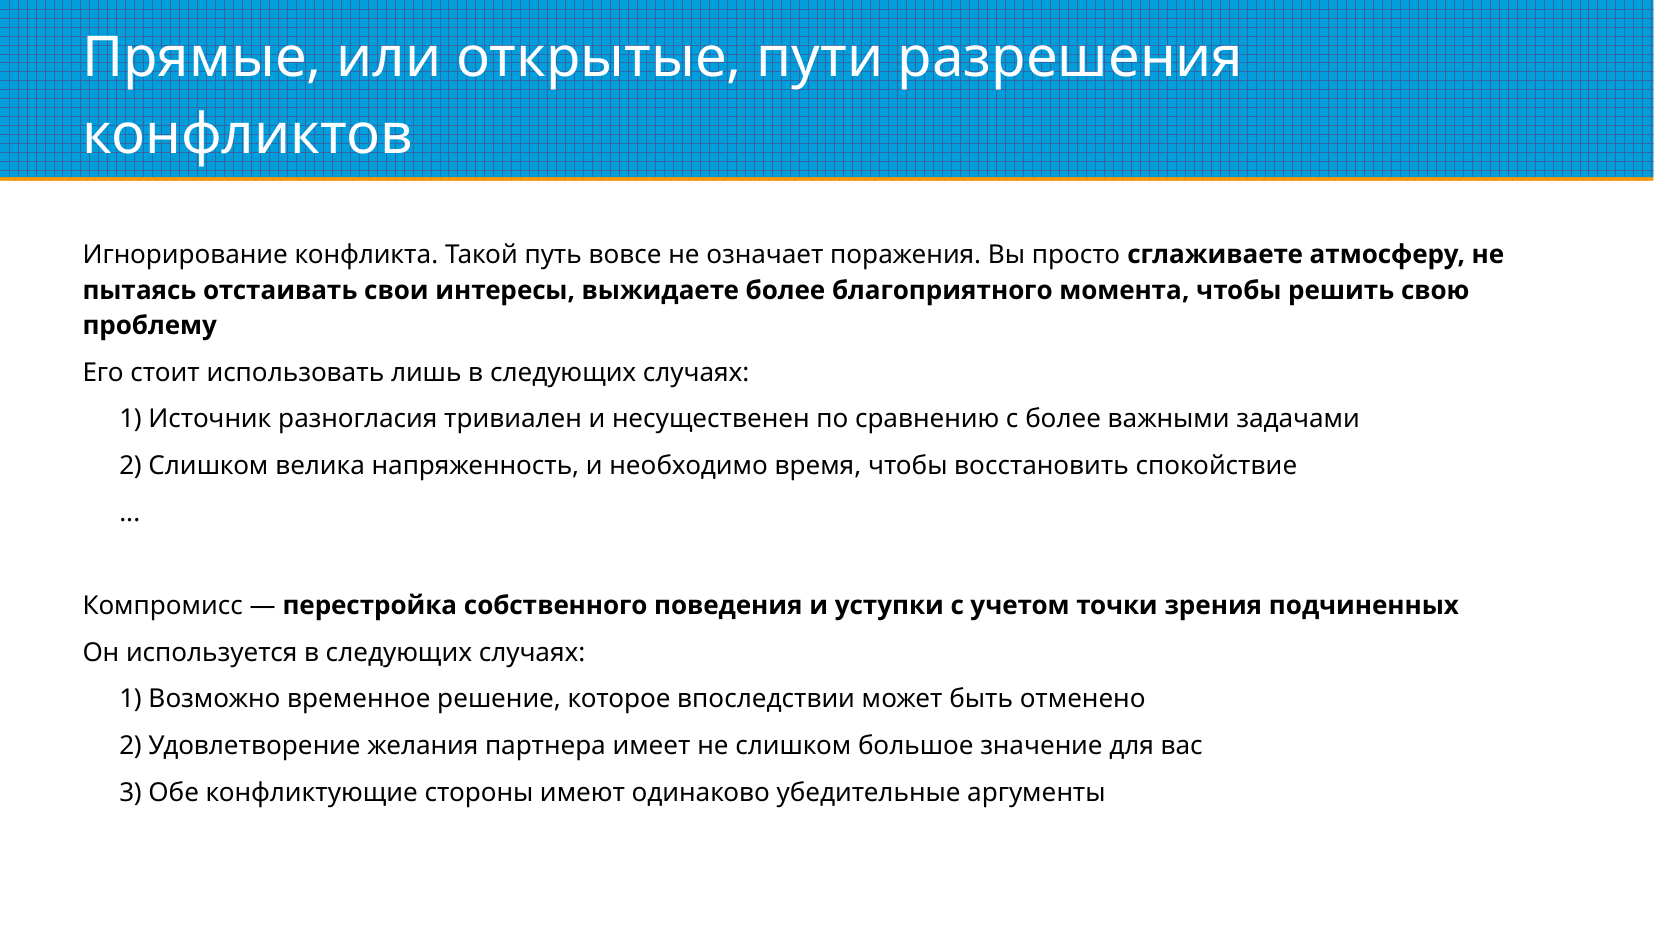

Прямые, или открытые, пути разрешения конфликтов
# Игнорирование конфликта. Такой путь вовсе не означает поражения. Вы просто сглаживаете атмосферу, не пытаясь отстаивать свои интересы, выжидаете более благоприятного момента, чтобы решить свою проблему
Его стоит использовать лишь в следующих случаях:
1) Источник разногласия тривиален и несущественен по сравнению с более важными задачами
2) Слишком велика напряженность, и необходимо время, чтобы восстановить спокойствие
...
Компромисс — перестройка собственного поведения и уступки с учетом точки зрения подчиненных
Он используется в следующих случаях:
1) Возможно временное решение, которое впоследствии может быть отменено
2) Удовлетворение желания партнера имеет не слишком большое значение для вас
3) Обе конфликтующие стороны имеют одинаково убедительные аргументы